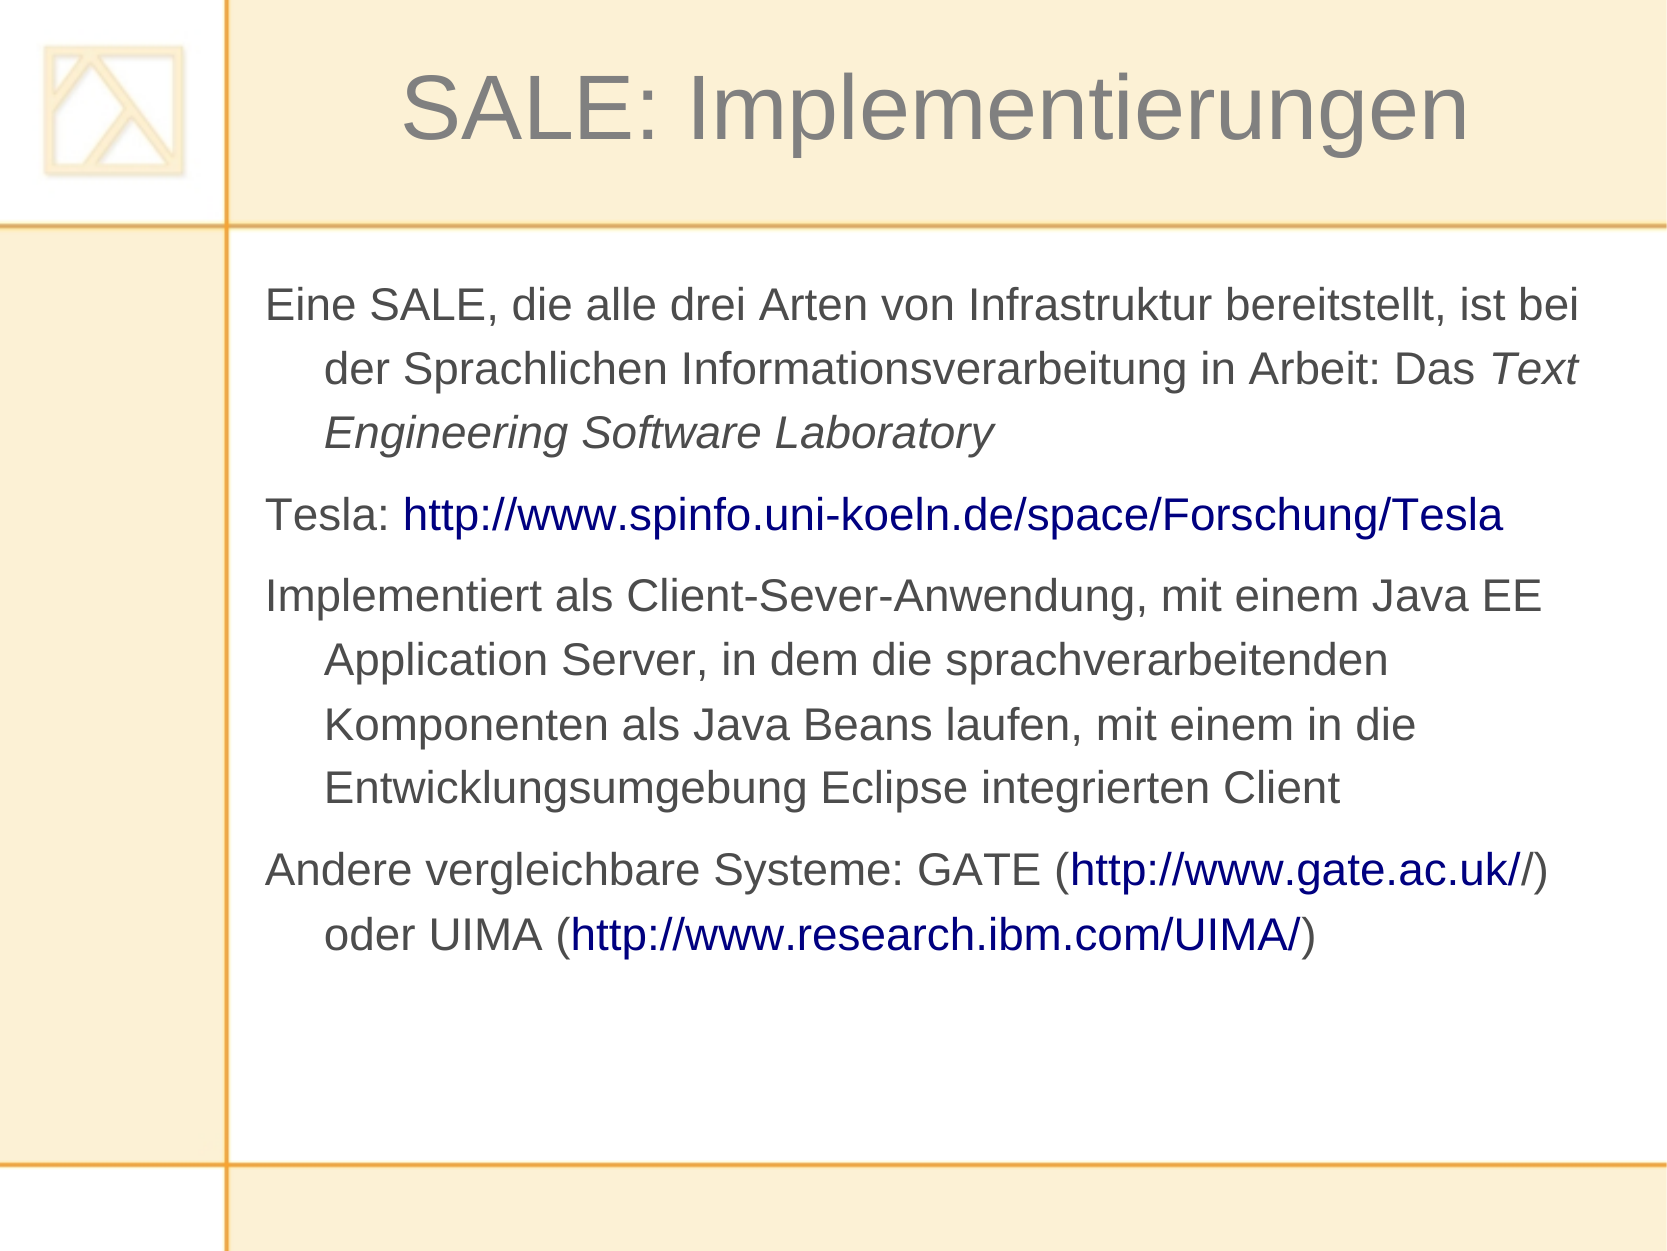

# SALE: Implementierungen
Eine SALE, die alle drei Arten von Infrastruktur bereitstellt, ist bei der Sprachlichen Informationsverarbeitung in Arbeit: Das Text Engineering Software Laboratory
Tesla: http://www.spinfo.uni-koeln.de/space/Forschung/Tesla
Implementiert als Client-Sever-Anwendung, mit einem Java EE Application Server, in dem die sprachverarbeitenden Komponenten als Java Beans laufen, mit einem in die Entwicklungsumgebung Eclipse integrierten Client
Andere vergleichbare Systeme: GATE (http://www.gate.ac.uk//) oder UIMA (http://www.research.ibm.com/UIMA/)